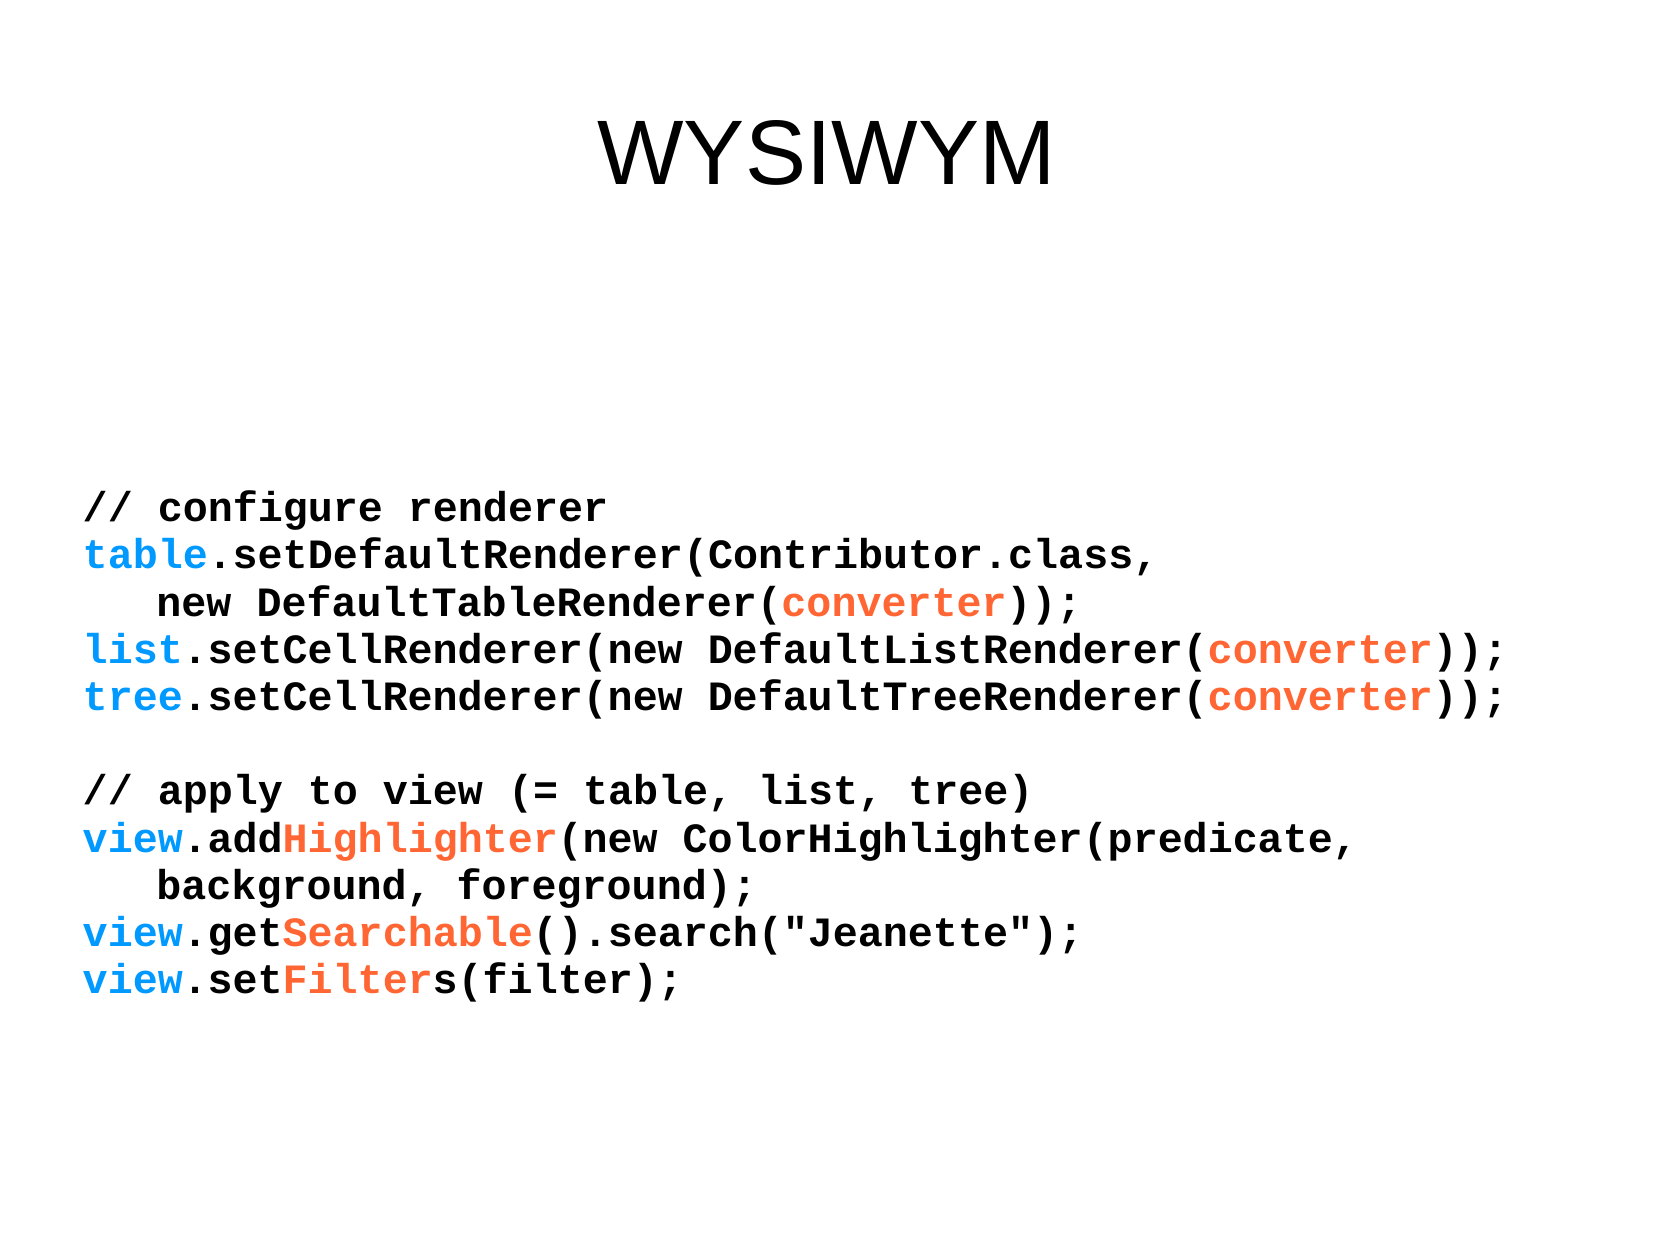

# WYSIWYM
// configure renderer
table.setDefaultRenderer(Contributor.class,
	new DefaultTableRenderer(converter));
list.setCellRenderer(new DefaultListRenderer(converter));
tree.setCellRenderer(new DefaultTreeRenderer(converter));
// apply to view (= table, list, tree)
view.addHighlighter(new ColorHighlighter(predicate,
	background, foreground);
view.getSearchable().search("Jeanette");
view.setFilters(filter);